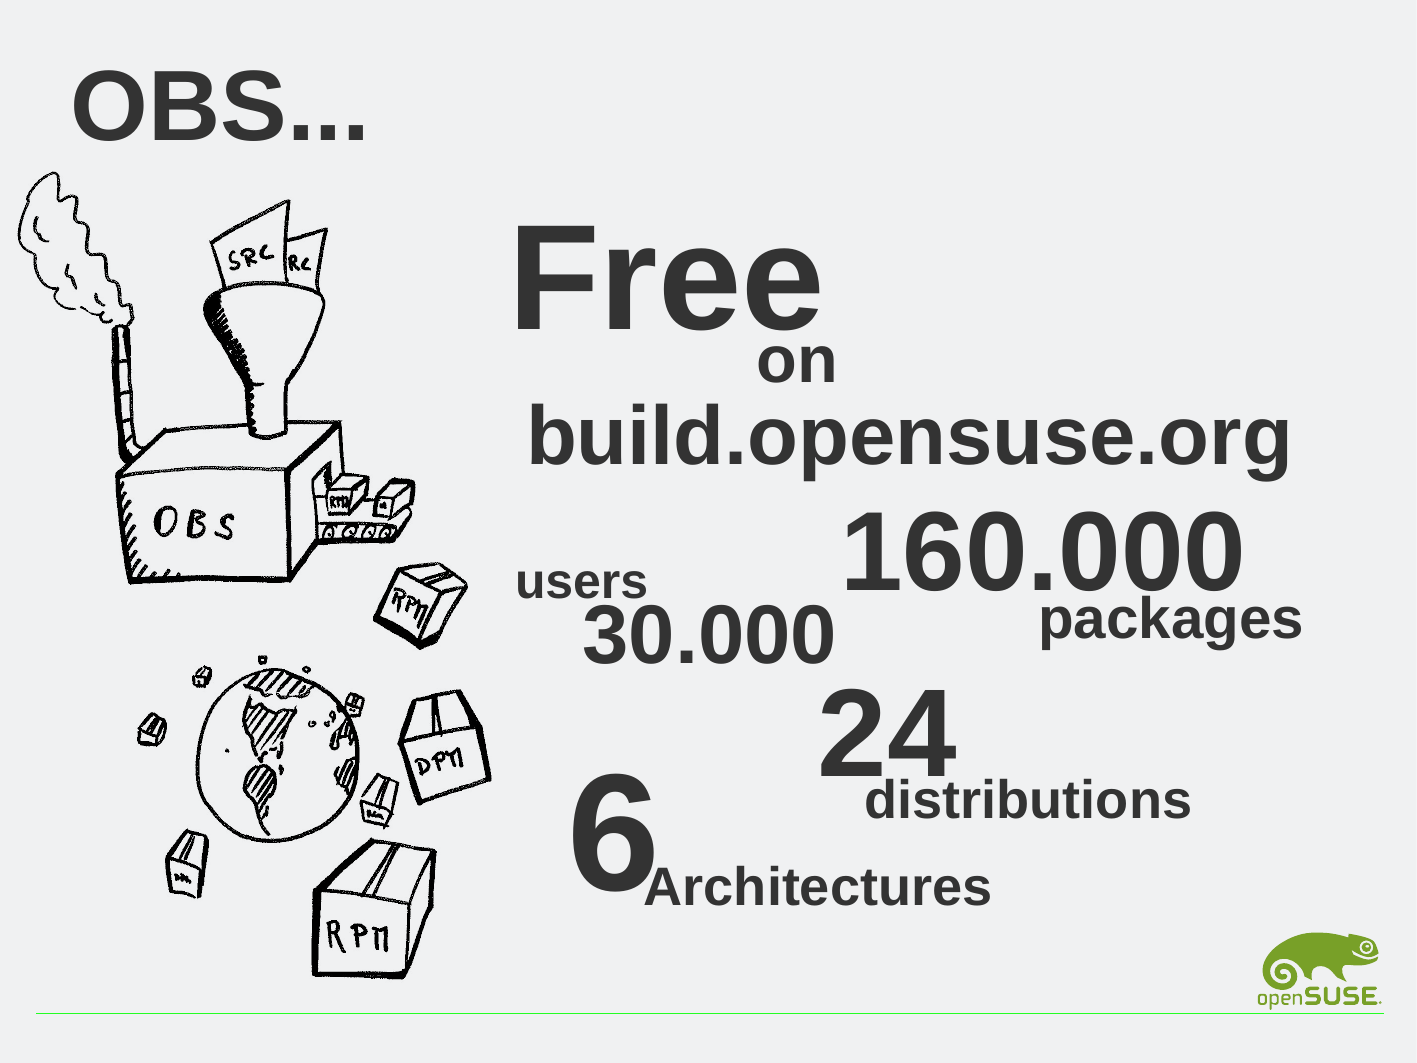

OBS...
# Free
on
build.opensuse.org
160.000
users
packages
30.000
24
distributions
6
Architectures